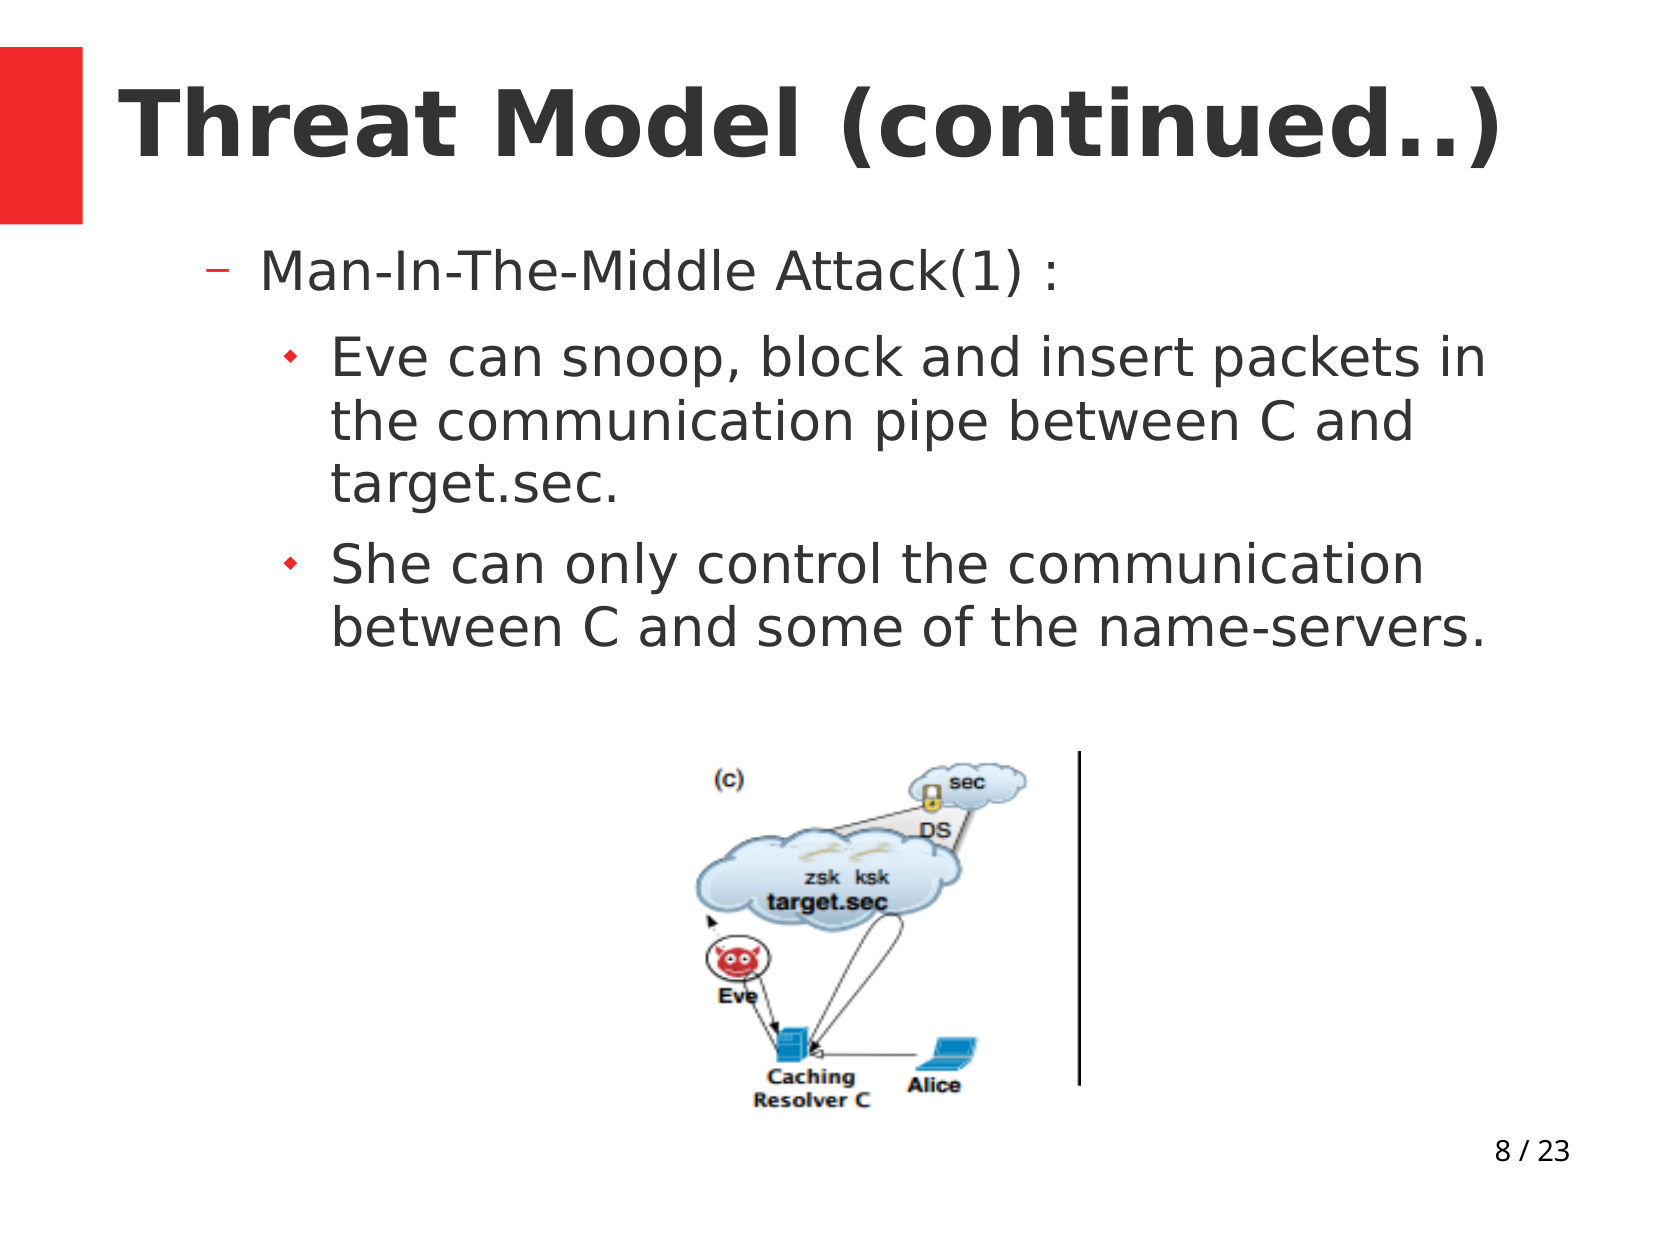

# Threat Model (continued..)
Man-In-The-Middle Attack(1) :
Eve can snoop, block and insert packets in the communication pipe between C and target.sec.
She can only control the communication between C and some of the name-servers.
8